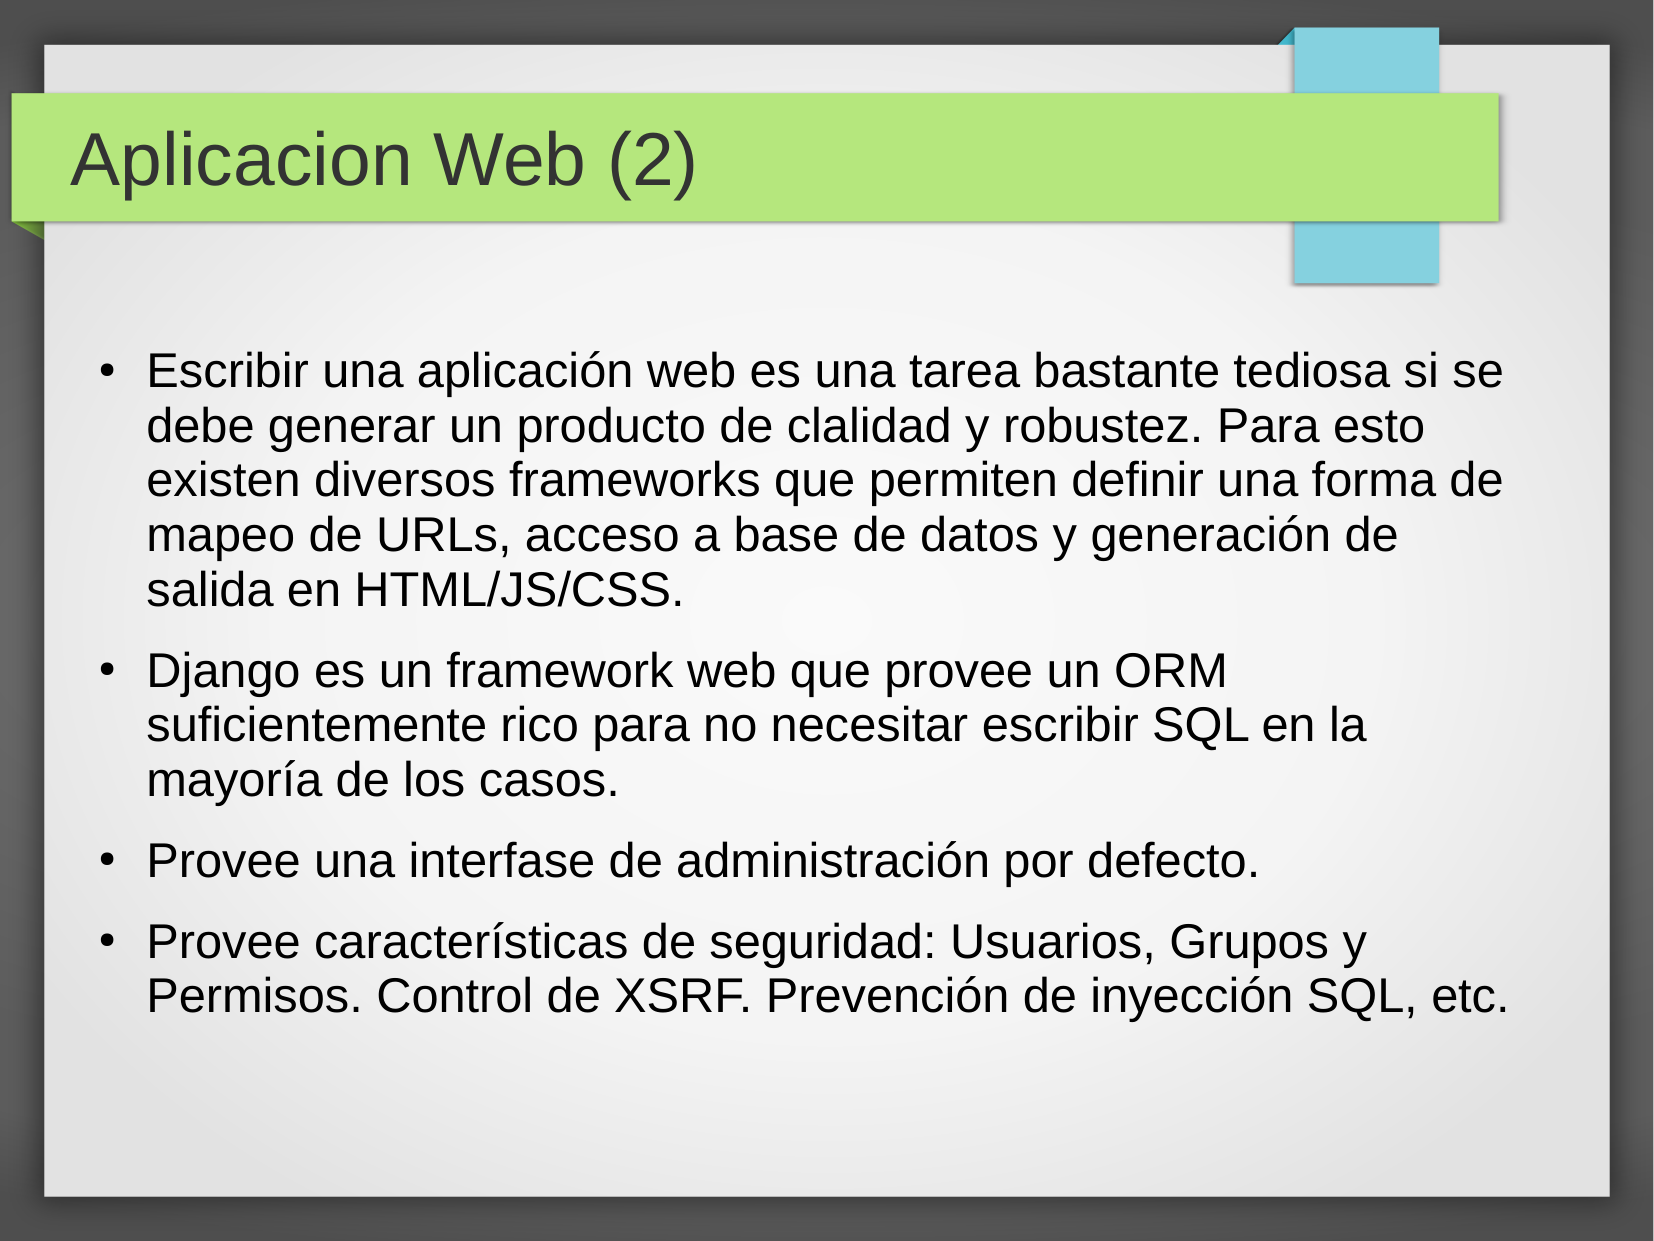

# Aplicacion Web (2)
Escribir una aplicación web es una tarea bastante tediosa si se debe generar un producto de clalidad y robustez. Para esto existen diversos frameworks que permiten definir una forma de mapeo de URLs, acceso a base de datos y generación de salida en HTML/JS/CSS.
Django es un framework web que provee un ORM suficientemente rico para no necesitar escribir SQL en la mayoría de los casos.
Provee una interfase de administración por defecto.
Provee características de seguridad: Usuarios, Grupos y Permisos. Control de XSRF. Prevención de inyección SQL, etc.